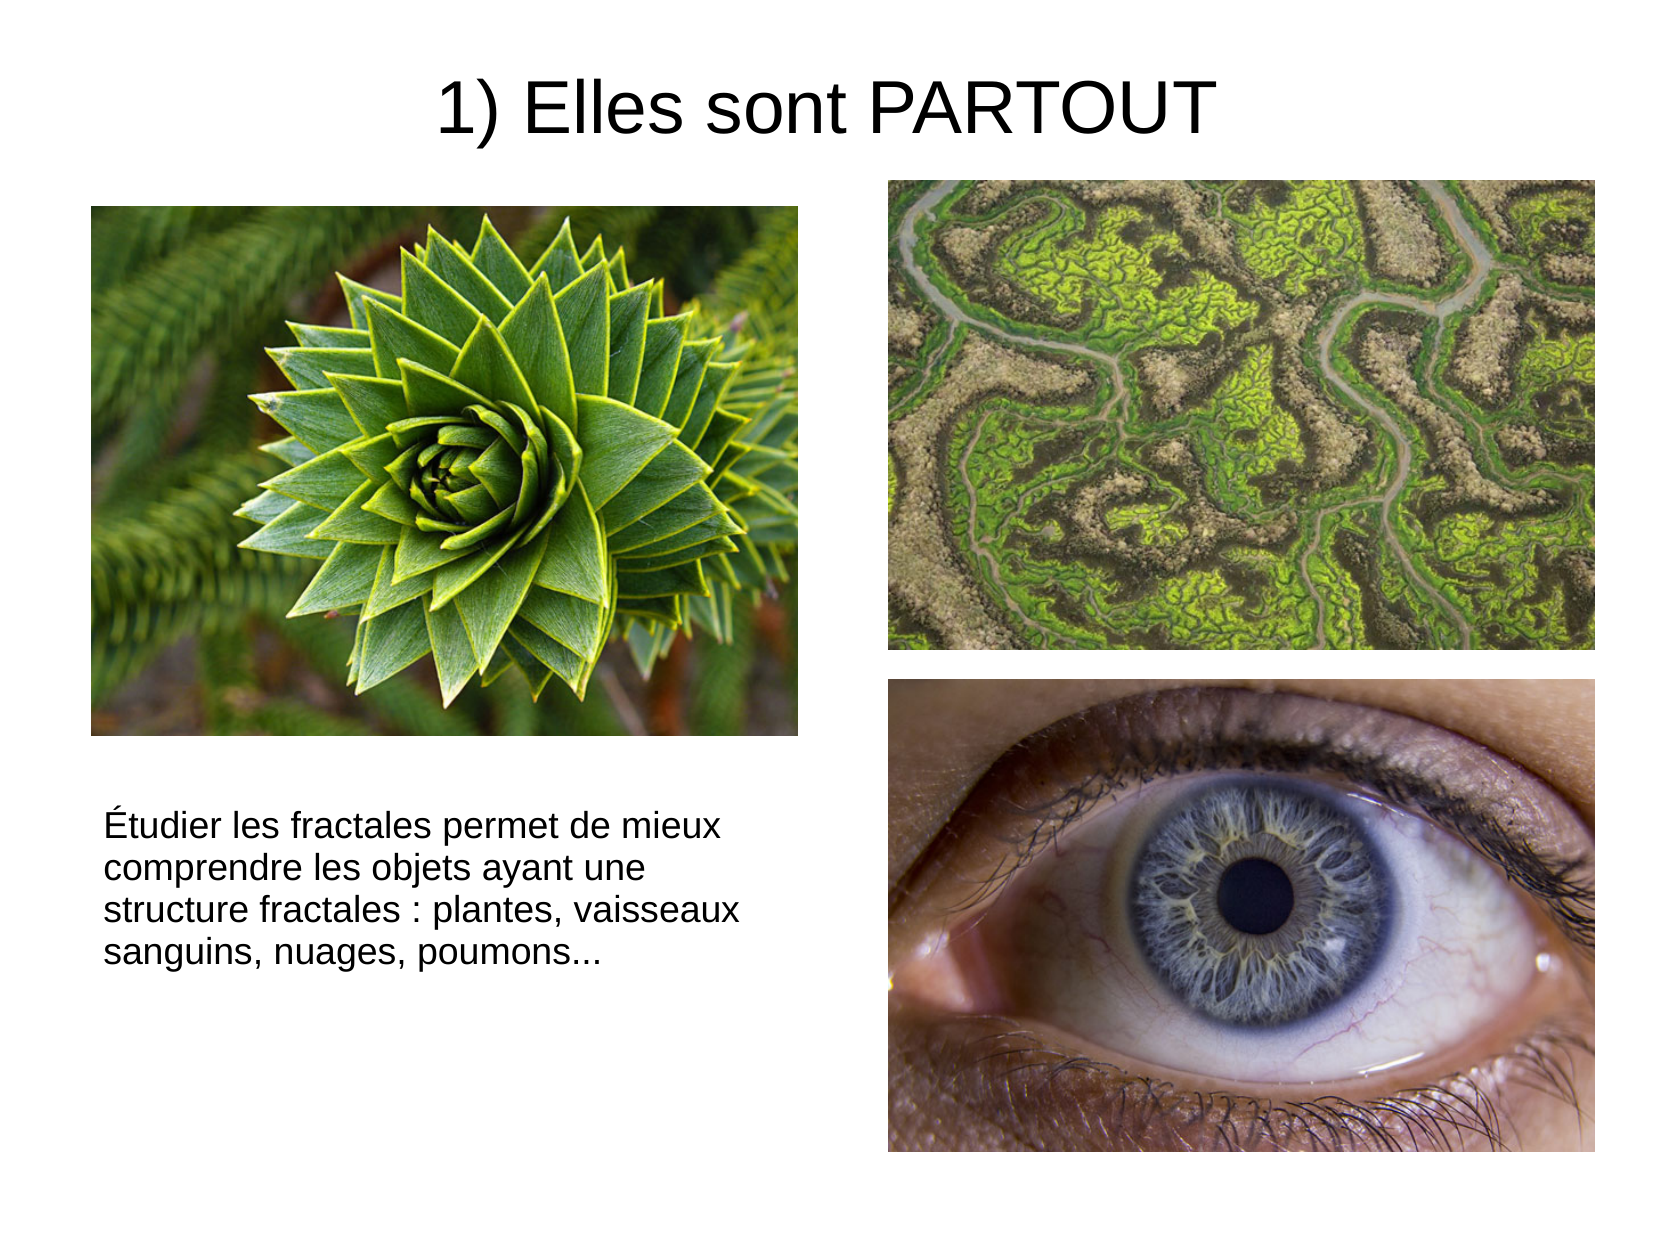

# 1) Elles sont PARTOUT
Étudier les fractales permet de mieux comprendre les objets ayant une structure fractales : plantes, vaisseaux sanguins, nuages, poumons...